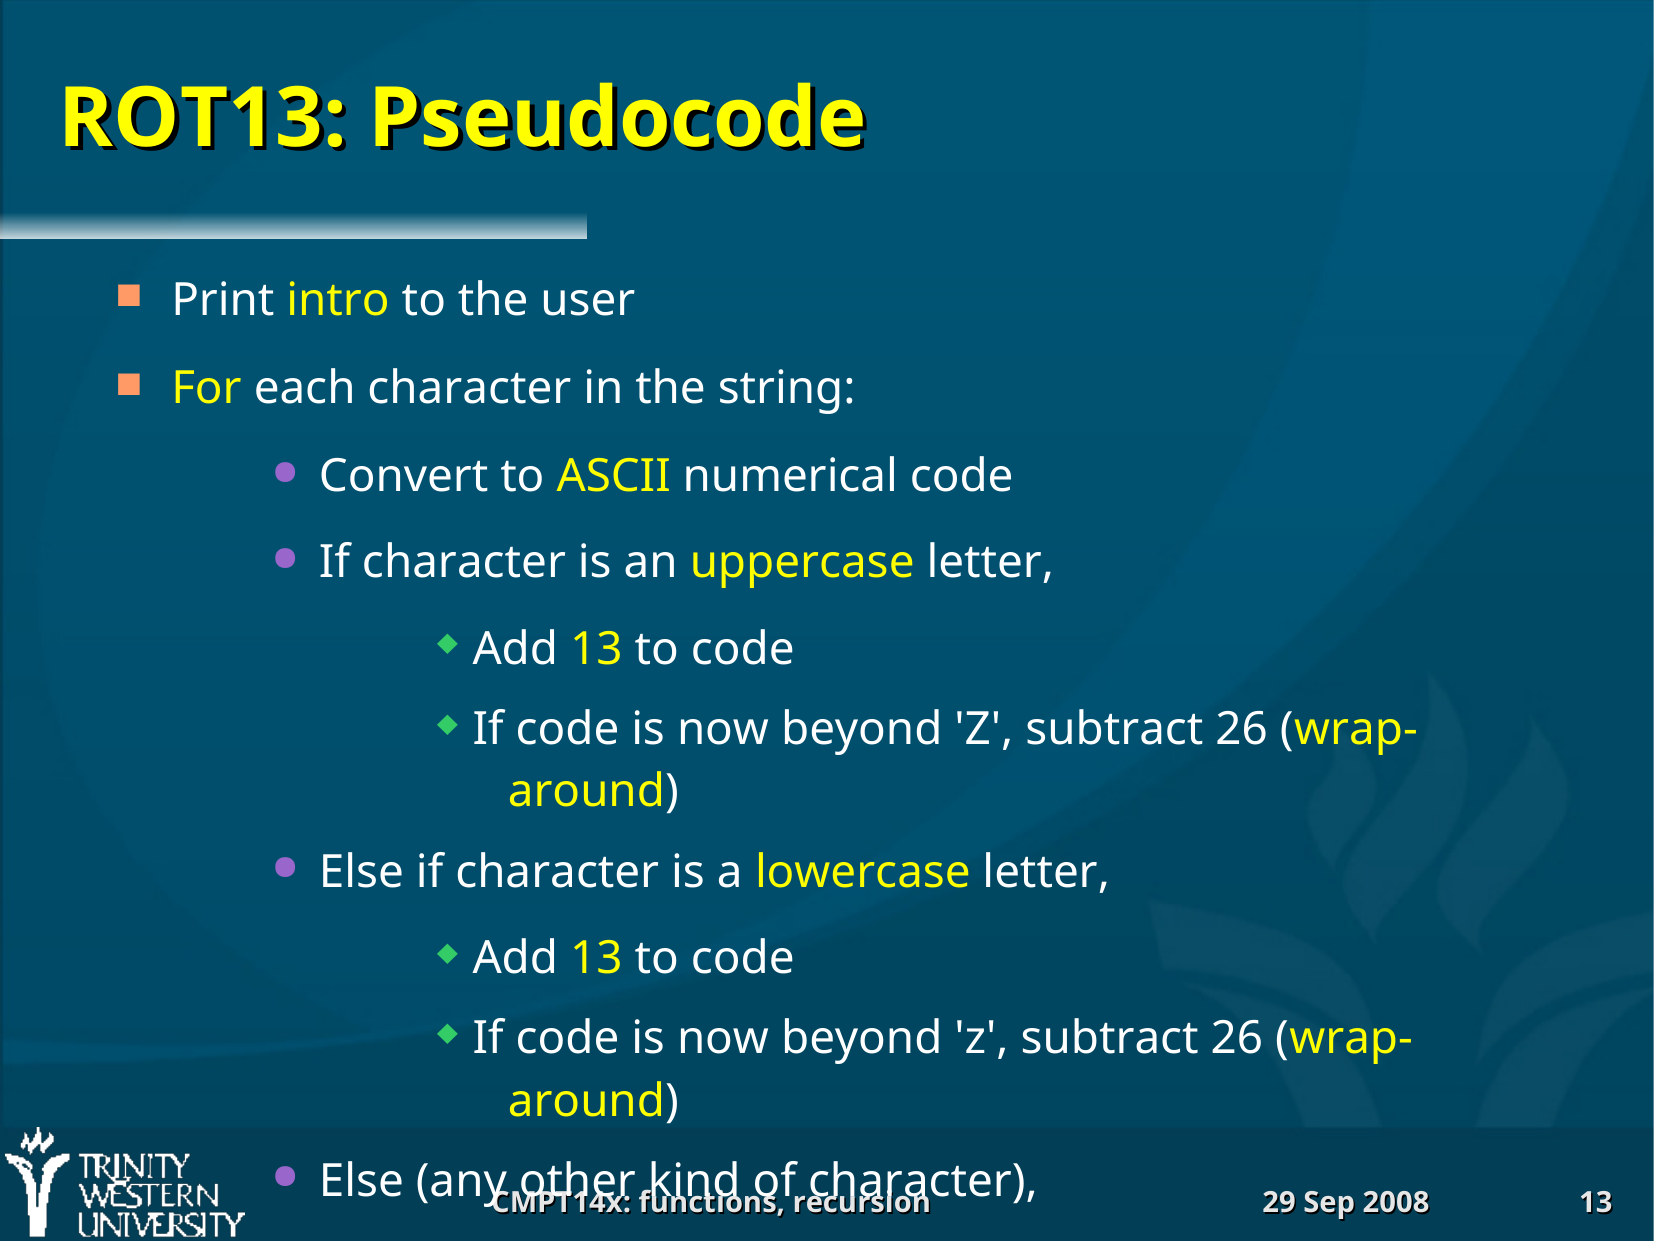

# ROT13: Pseudocode
Print intro to the user
For each character in the string:
Convert to ASCII numerical code
If character is an uppercase letter,
Add 13 to code
If code is now beyond 'Z', subtract 26 (wrap-around)
Else if character is a lowercase letter,
Add 13 to code
If code is now beyond 'z', subtract 26 (wrap-around)
Else (any other kind of character),
Leave it alone
Convert numerical code back to character and print
CMPT14x: functions, recursion
29 Sep 2008
13